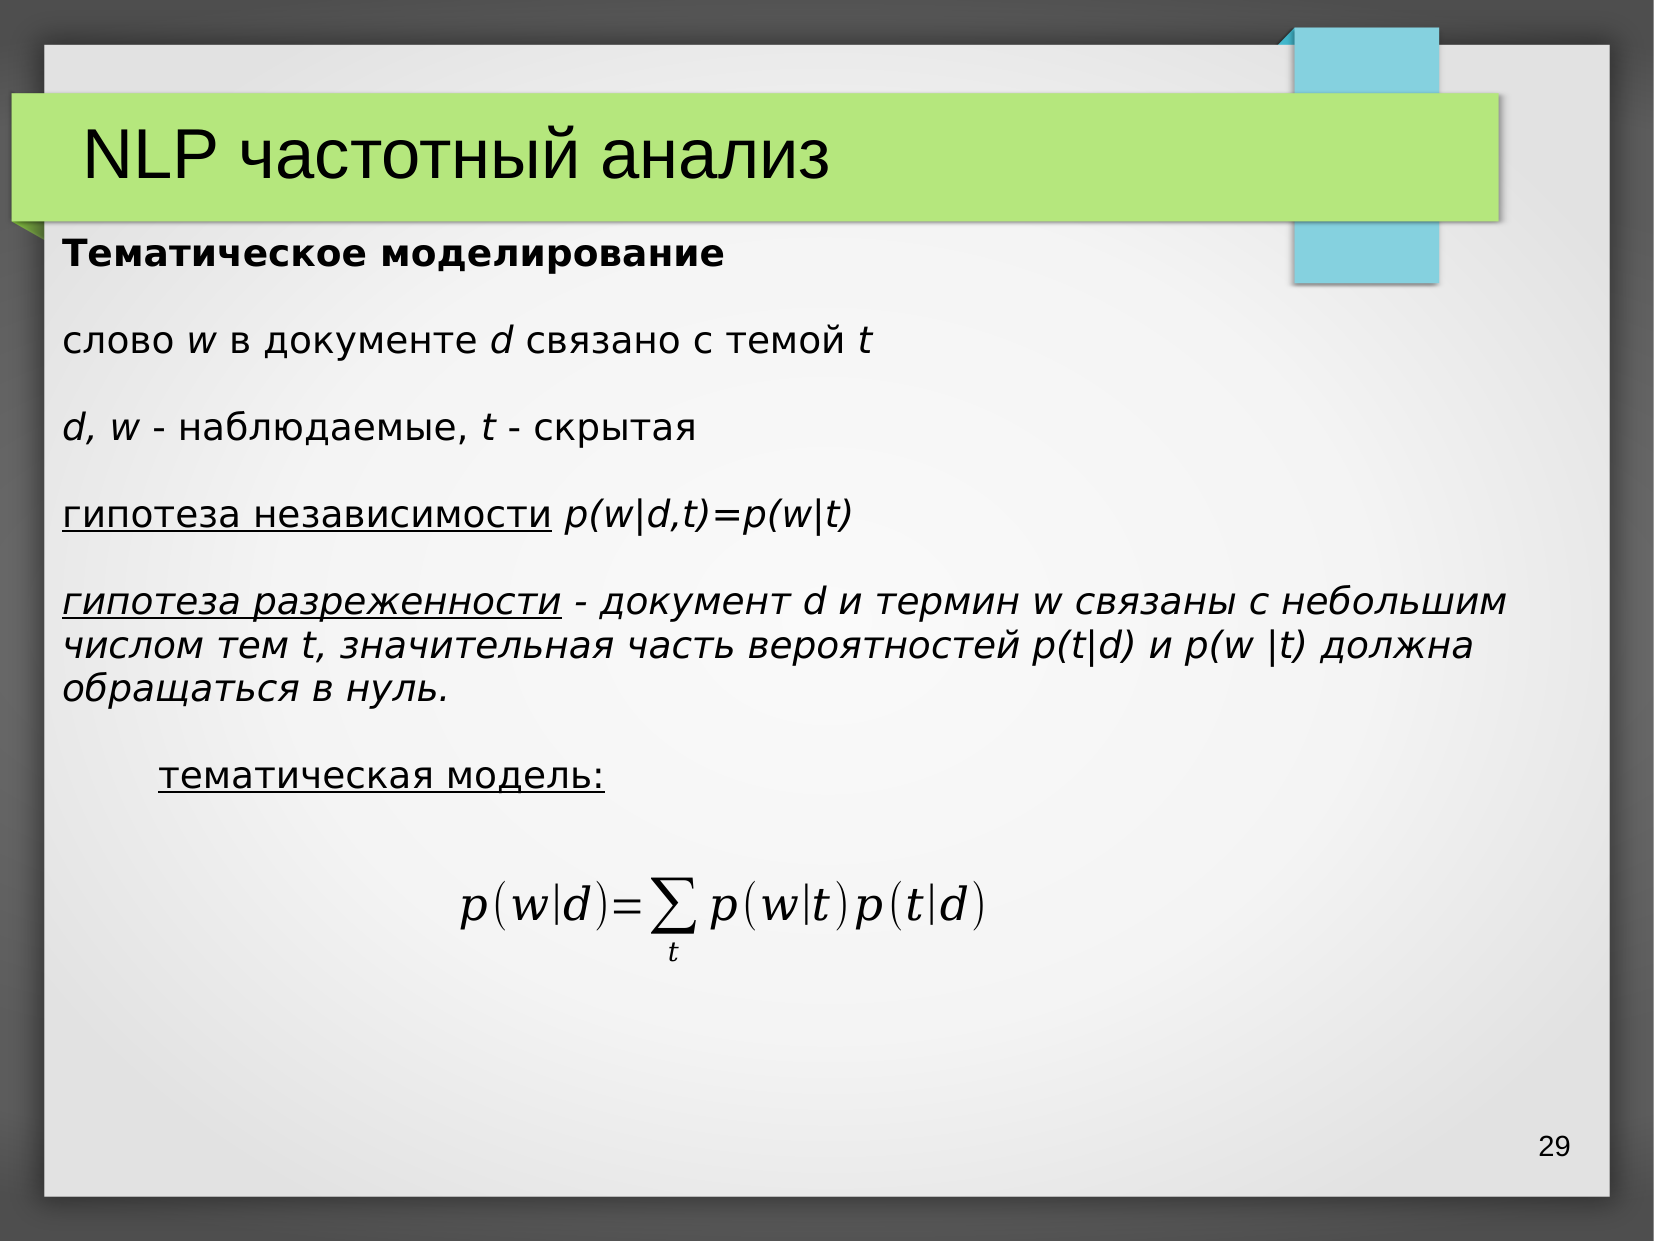

# NLP частотный анализ
Тематическое моделирование
слово w в документе d связано с темой t
d, w - наблюдаемые, t - скрытая
гипотеза независимости p(w|d,t)=p(w|t)
гипотеза разреженности - документ d и термин w связаны с небольшим числом тем t, значительная часть вероятностей p(t|d) и p(w |t) должна обращаться в нуль.
 тематическая модель:
29